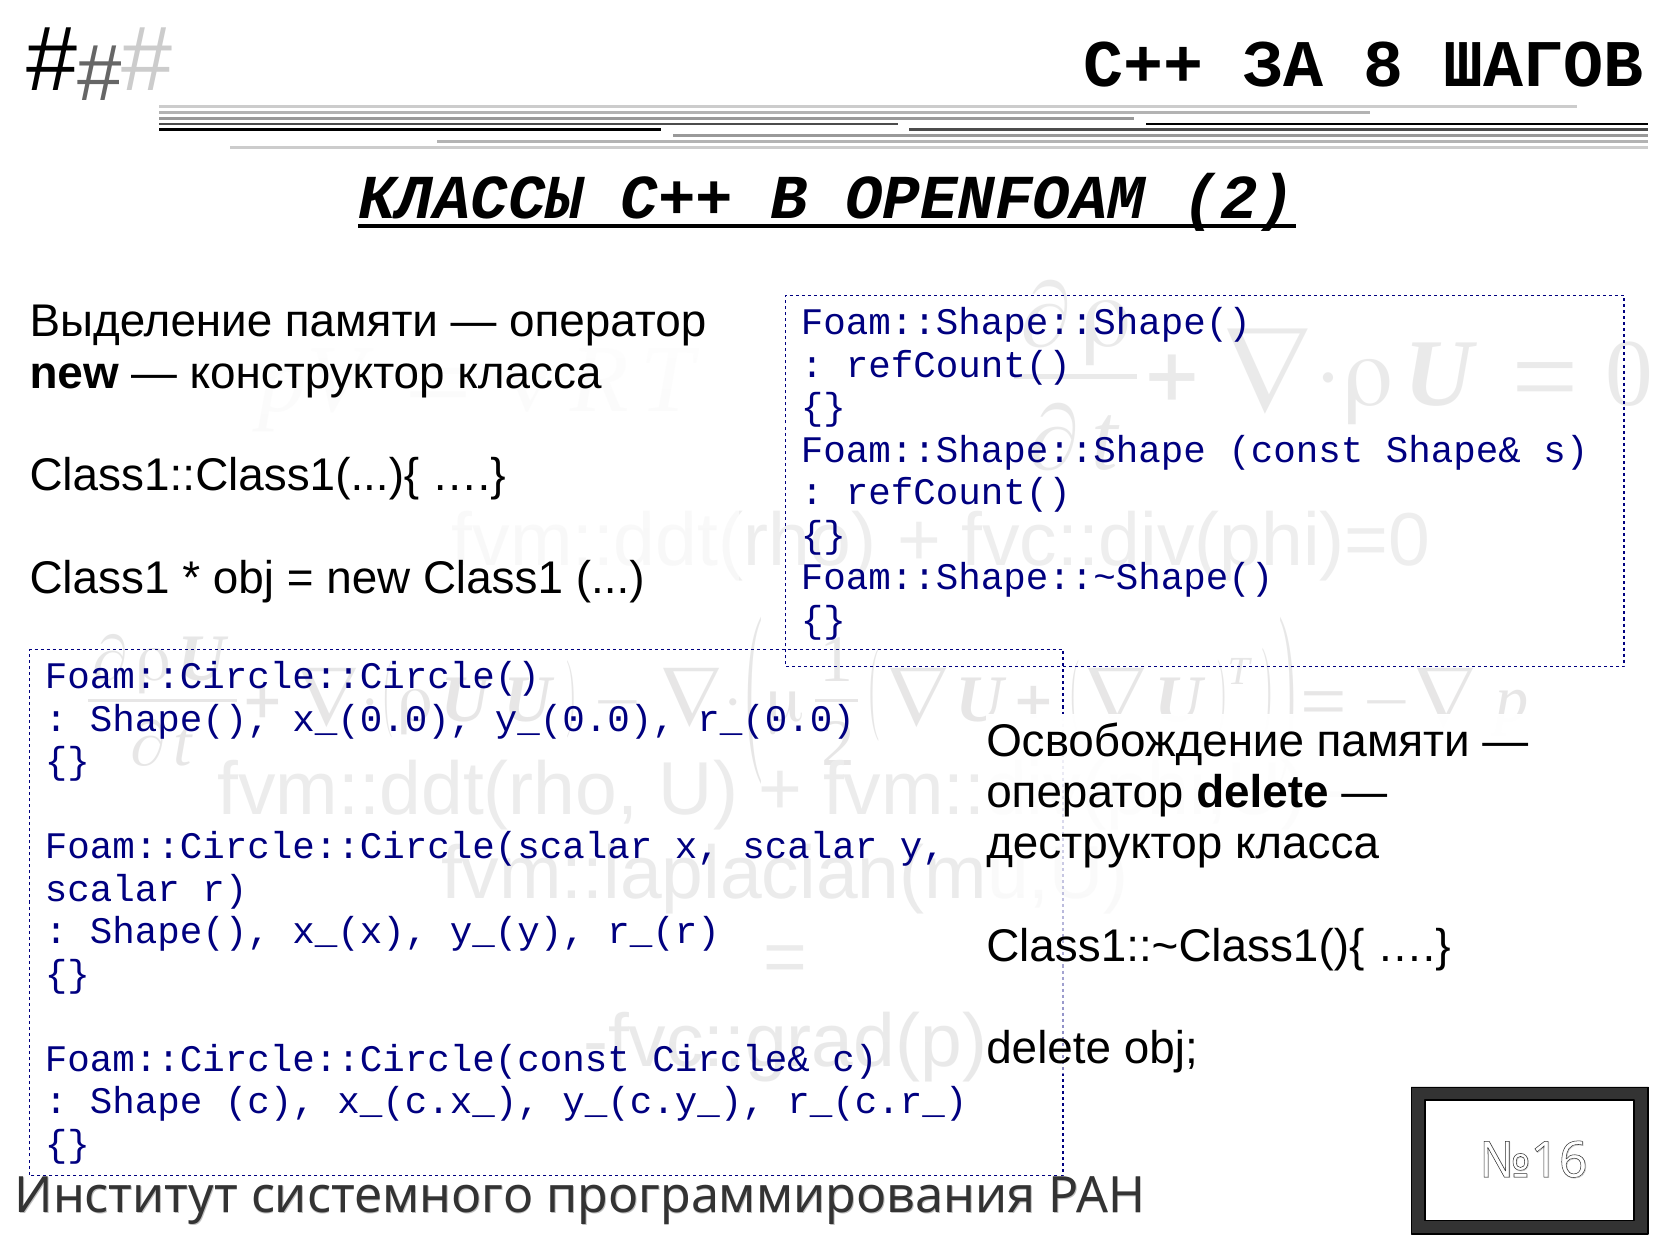

# КЛАССЫ C++ В OPENFOAM (2)
Выделение памяти — оператор new — конструктор класса
Class1::Class1(...){ ….}
Class1 * obj = new Class1 (...)
Foam::Shape::Shape()
: refCount()
{}
Foam::Shape::Shape (const Shape& s)
: refCount()
{}
Foam::Shape::~Shape()
{}
Foam::Circle::Circle()
: Shape(), x_(0.0), y_(0.0), r_(0.0)
{}
Foam::Circle::Circle(scalar x, scalar y, scalar r)
: Shape(), x_(x), y_(y), r_(r)
{}
Foam::Circle::Circle(const Circle& c)
: Shape (c), x_(c.x_), y_(c.y_), r_(c.r_)
{}
Освобождение памяти — оператор delete — деструктор класса
Class1::~Class1(){ ….}
delete obj;